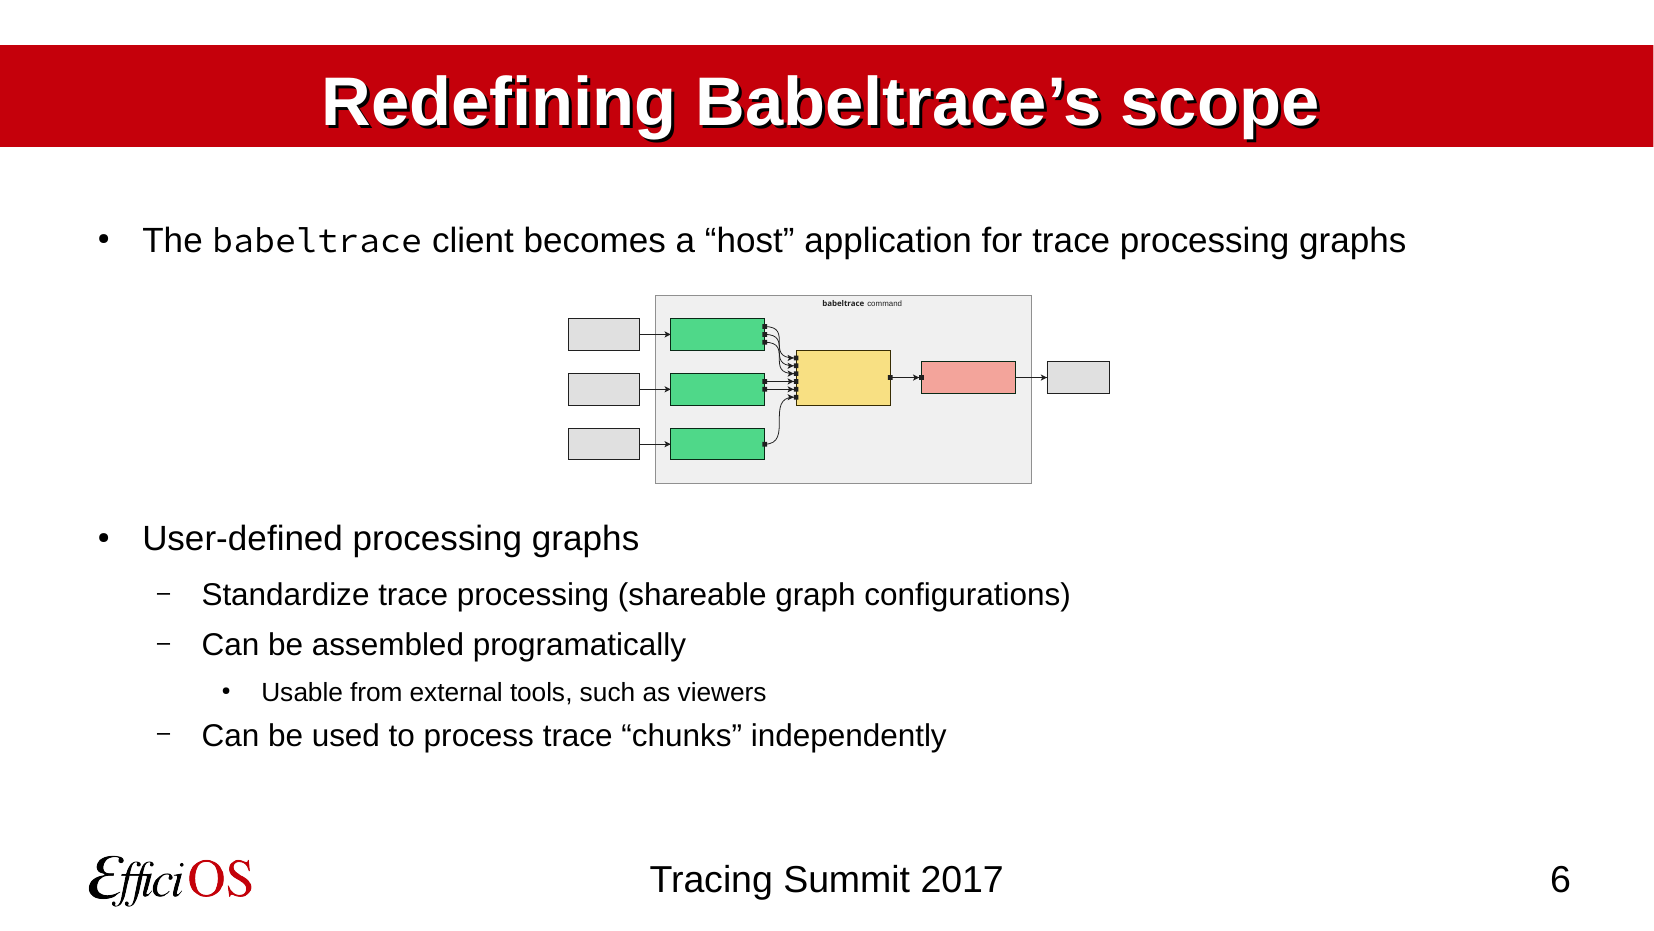

# Redefining Babeltrace’s scope
The babeltrace client becomes a “host” application for trace processing graphs
User-defined processing graphs
Standardize trace processing (shareable graph configurations)
Can be assembled programatically
Usable from external tools, such as viewers
Can be used to process trace “chunks” independently
Tracing Summit 2017
6